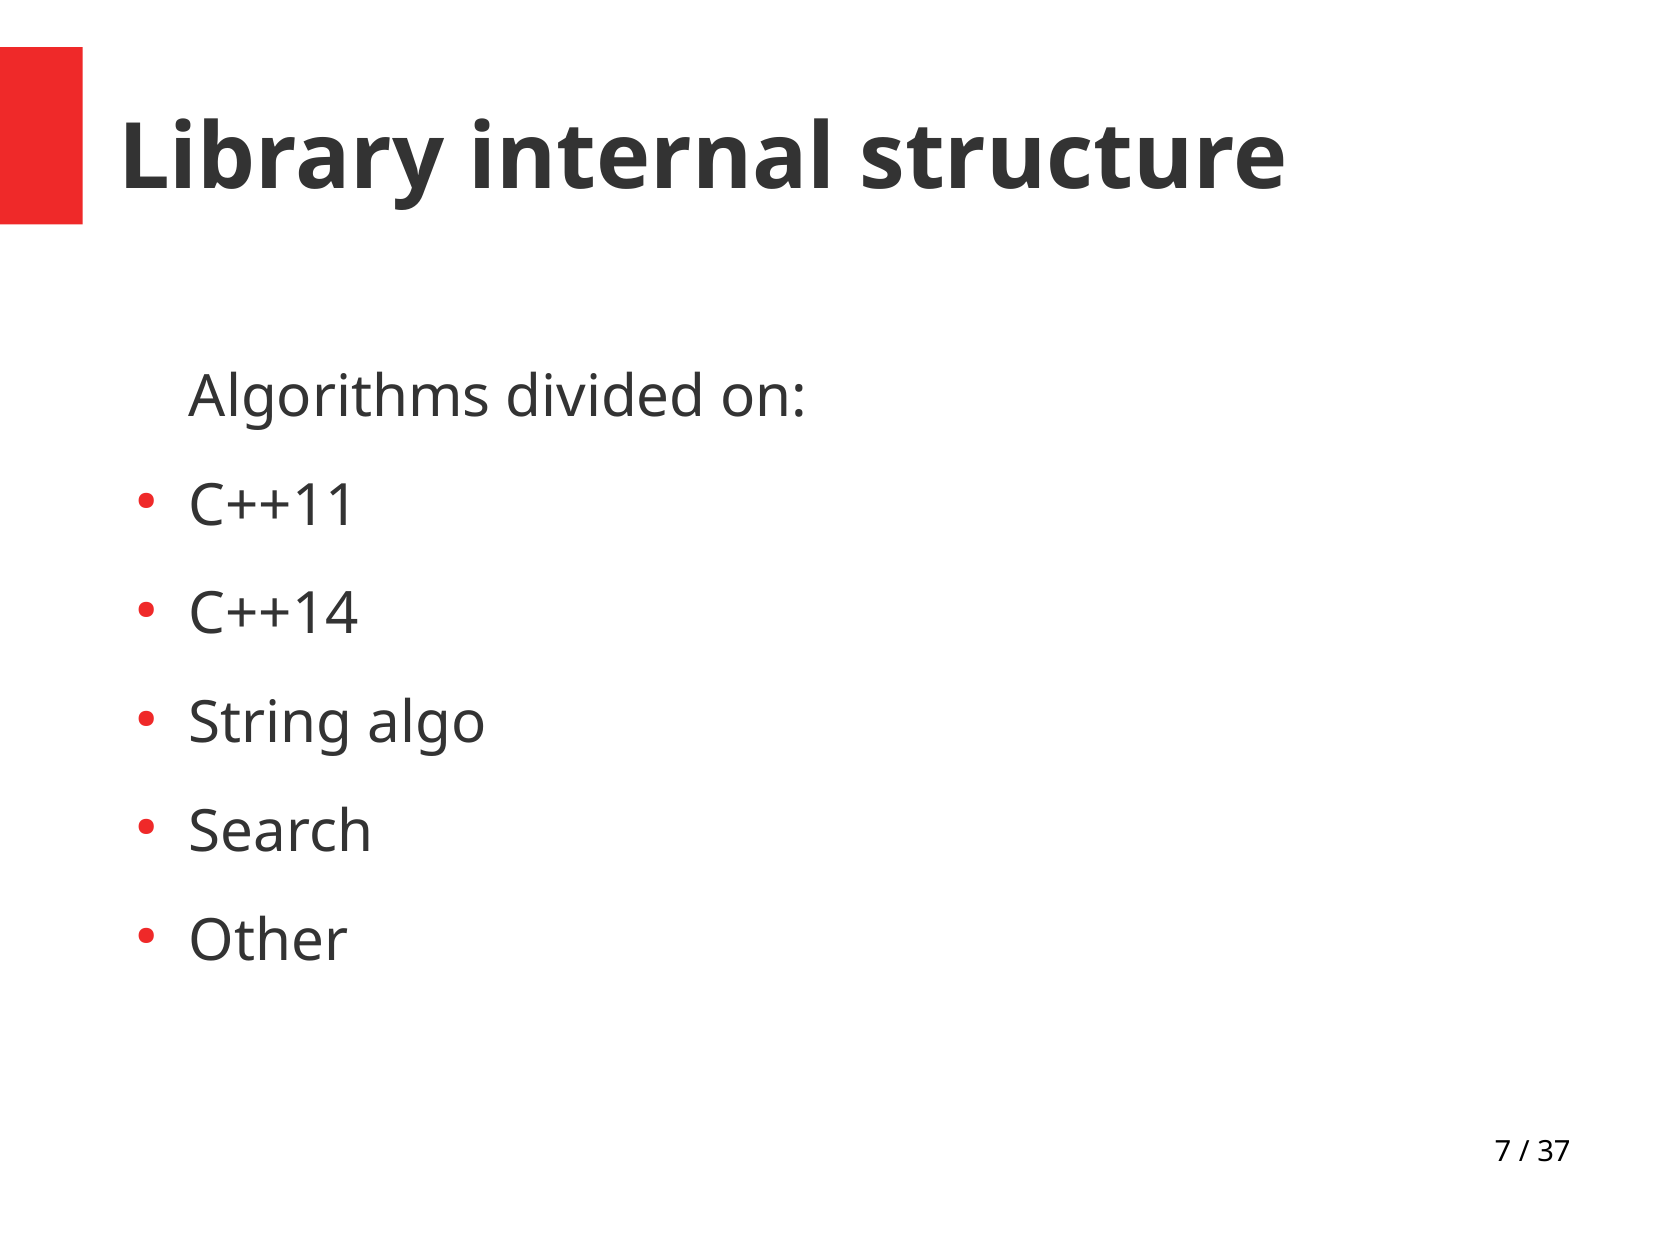

# Library internal structure
Algorithms divided on:
C++11
C++14
String algo
Search
Other
7